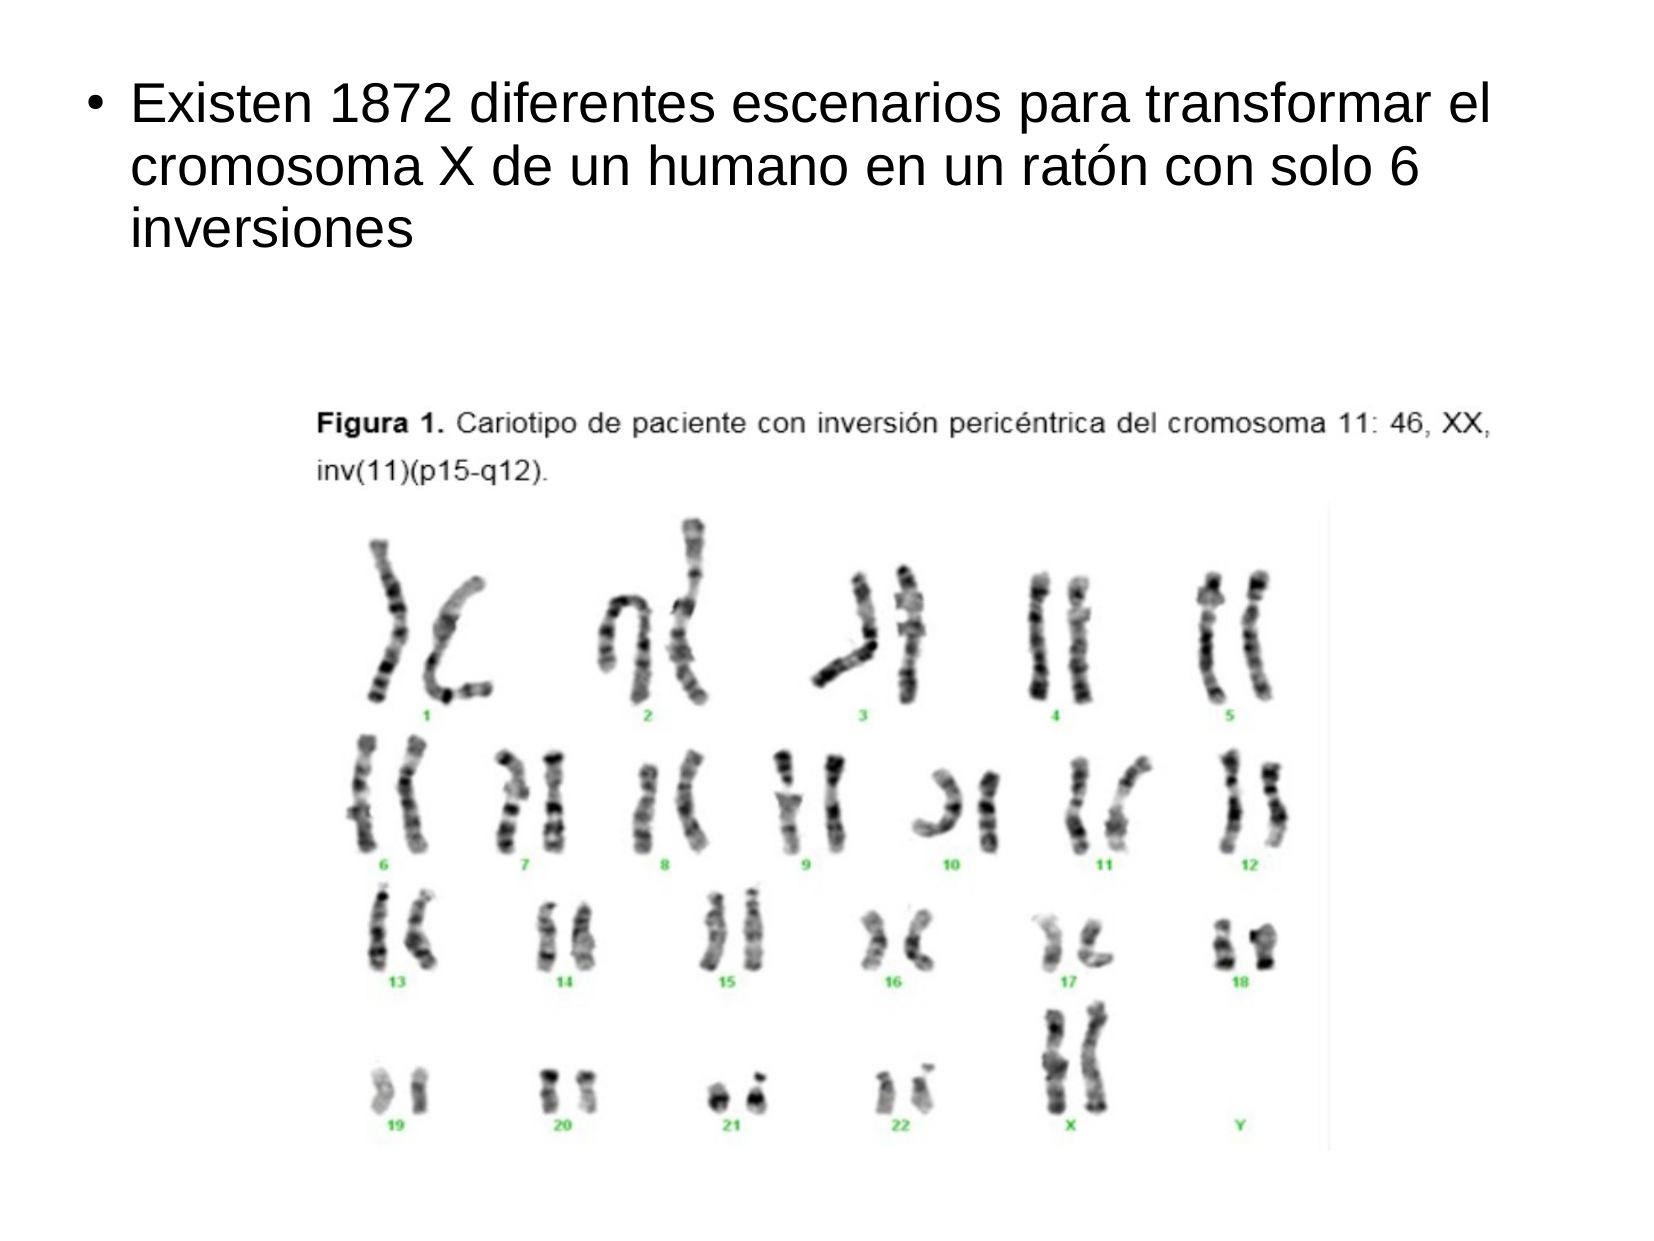

# Existen 1872 diferentes escenarios para transformar el cromosoma X de un humano en un ratón con solo 6 inversiones